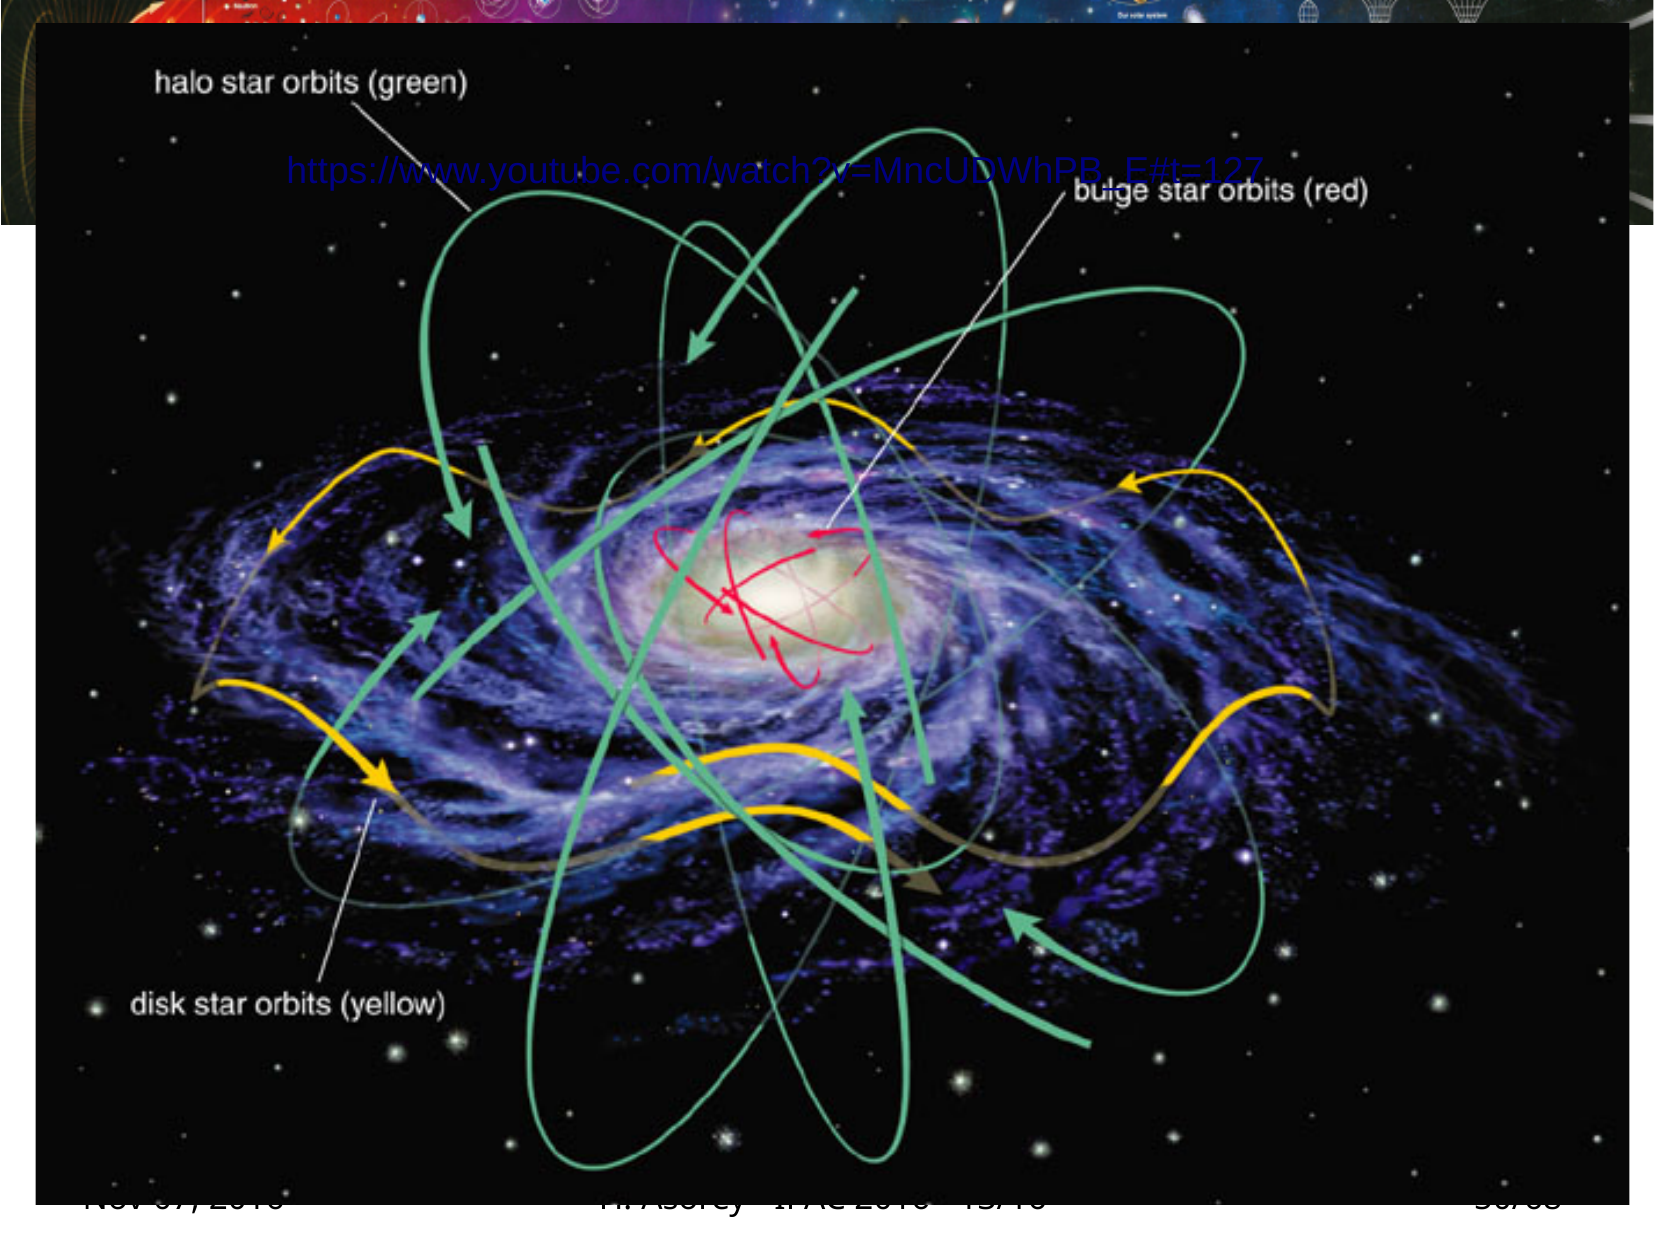

https://www.youtube.com/watch?v=MncUDWhPB_E#t=127
Nov 07, 2016
H. Asorey - IPAC 2016 - 13/16
50